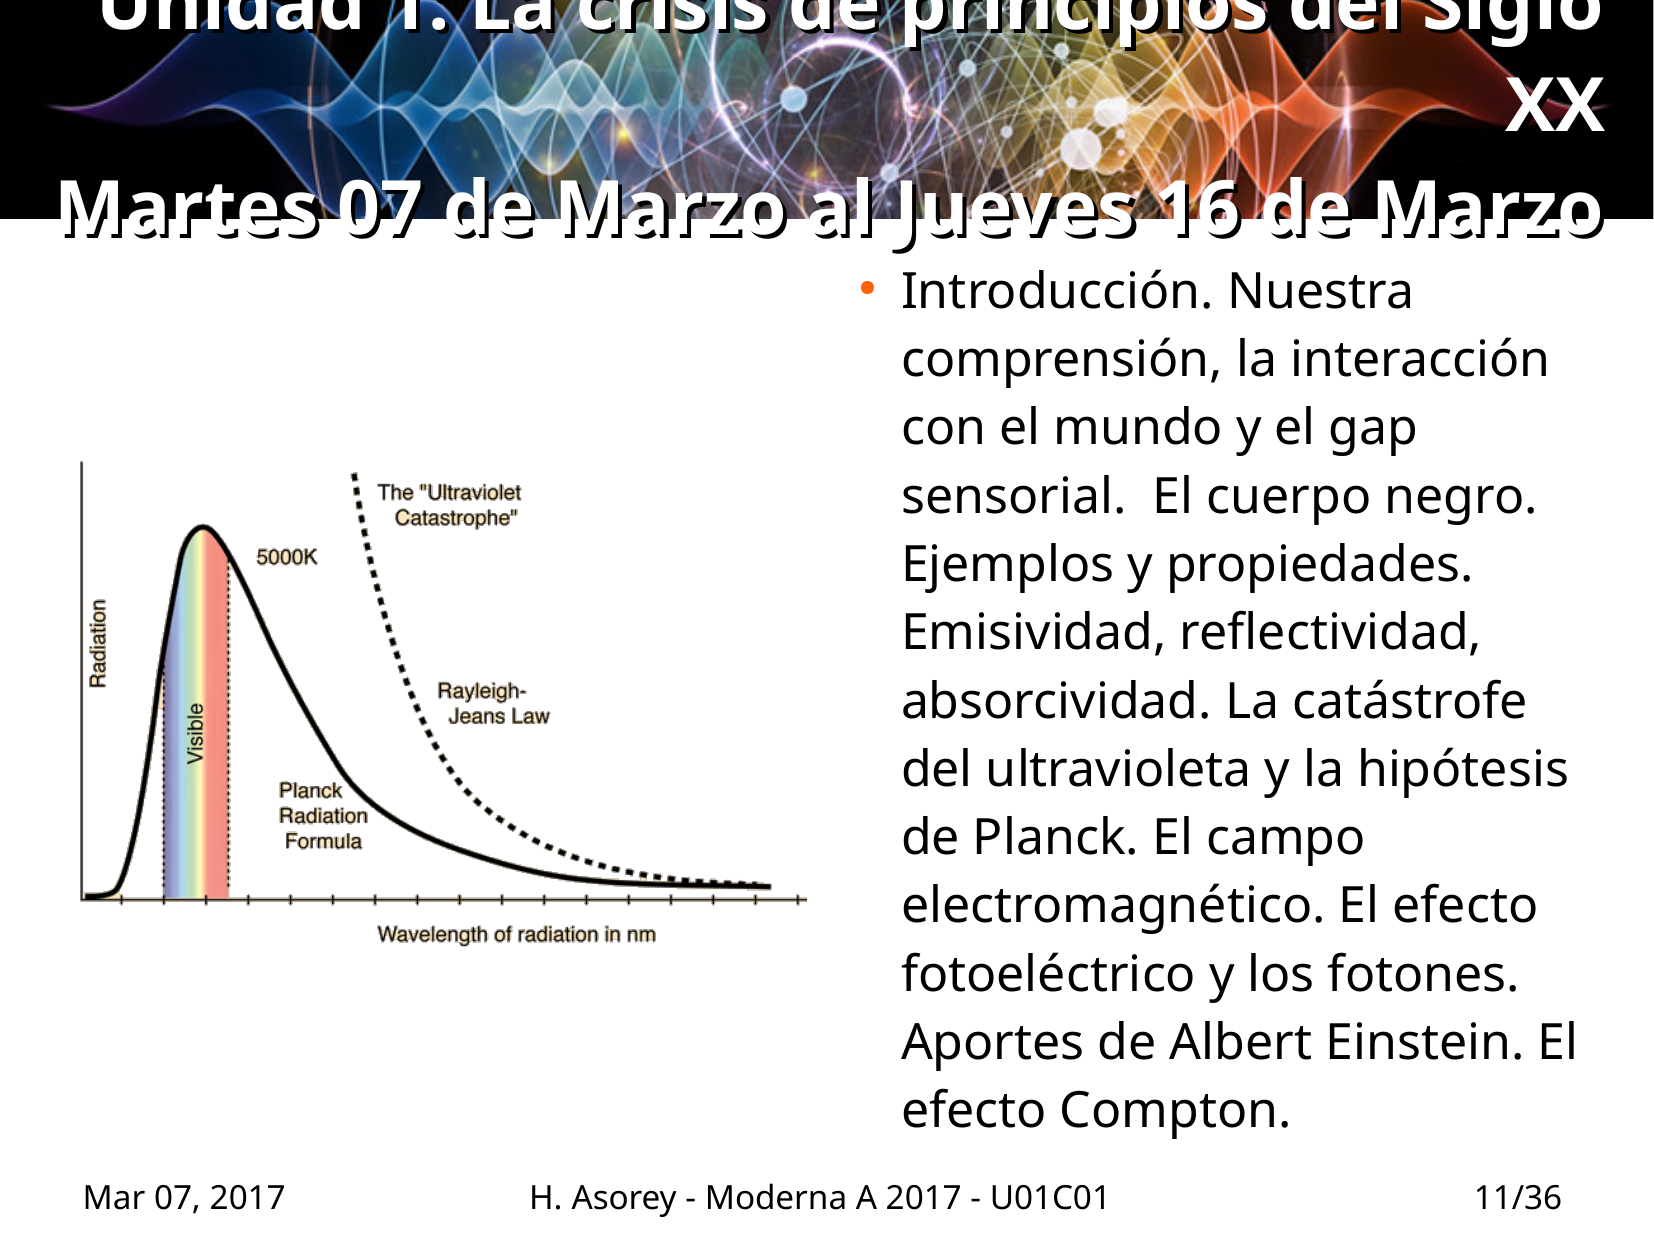

# Unidad 1: La crisis de principios del Siglo XX Martes 07 de Marzo al Jueves 16 de Marzo
Introducción. Nuestra comprensión, la interacción con el mundo y el gap sensorial. El cuerpo negro. Ejemplos y propiedades. Emisividad, reflectividad, absorcividad. La catástrofe del ultravioleta y la hipótesis de Planck. El campo electromagnético. El efecto fotoeléctrico y los fotones. Aportes de Albert Einstein. El efecto Compton.
Mar 07, 2017
H. Asorey - Moderna A 2017 - U01C01
11